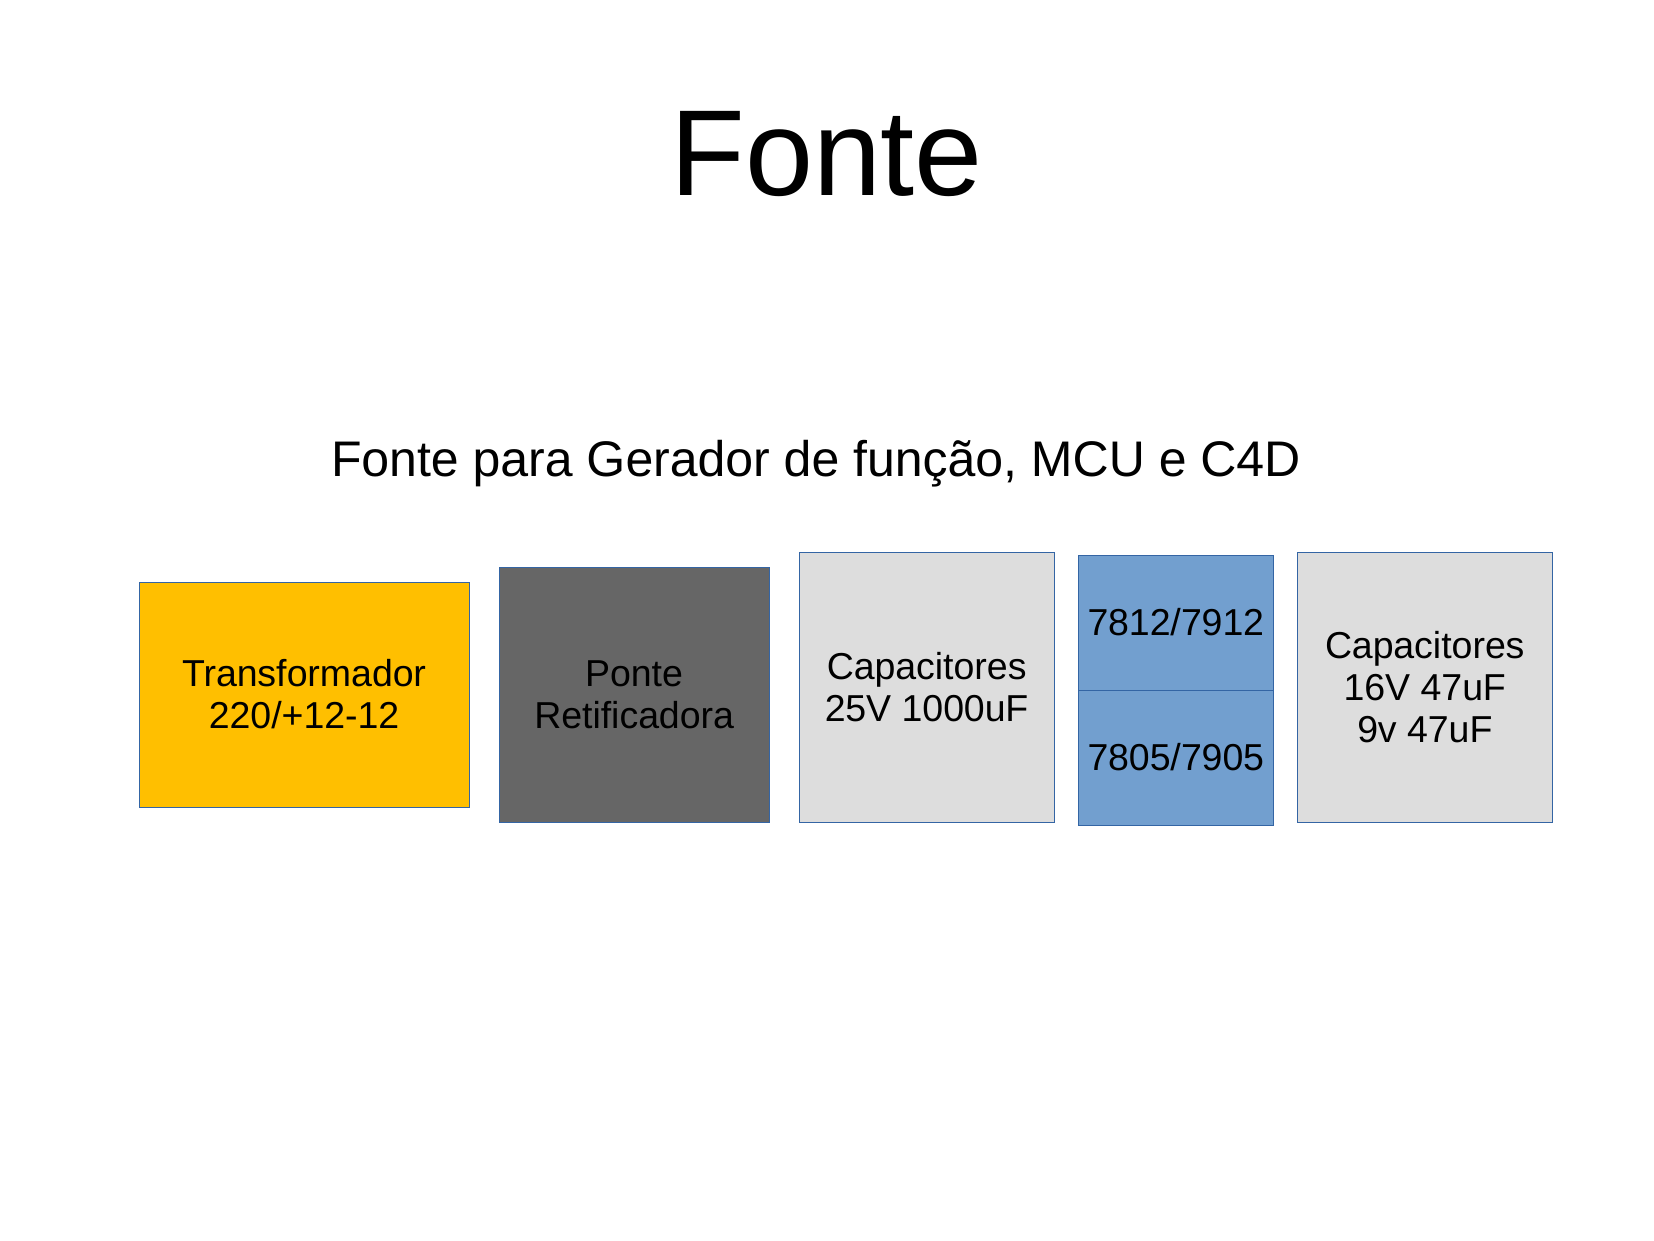

# Fonte
Fonte para Gerador de função, MCU e C4D
Capacitores
25V 1000uF
Capacitores
16V 47uF
9v 47uF
7812/7912
Ponte
Retificadora
Transformador
220/+12-12
7805/7905